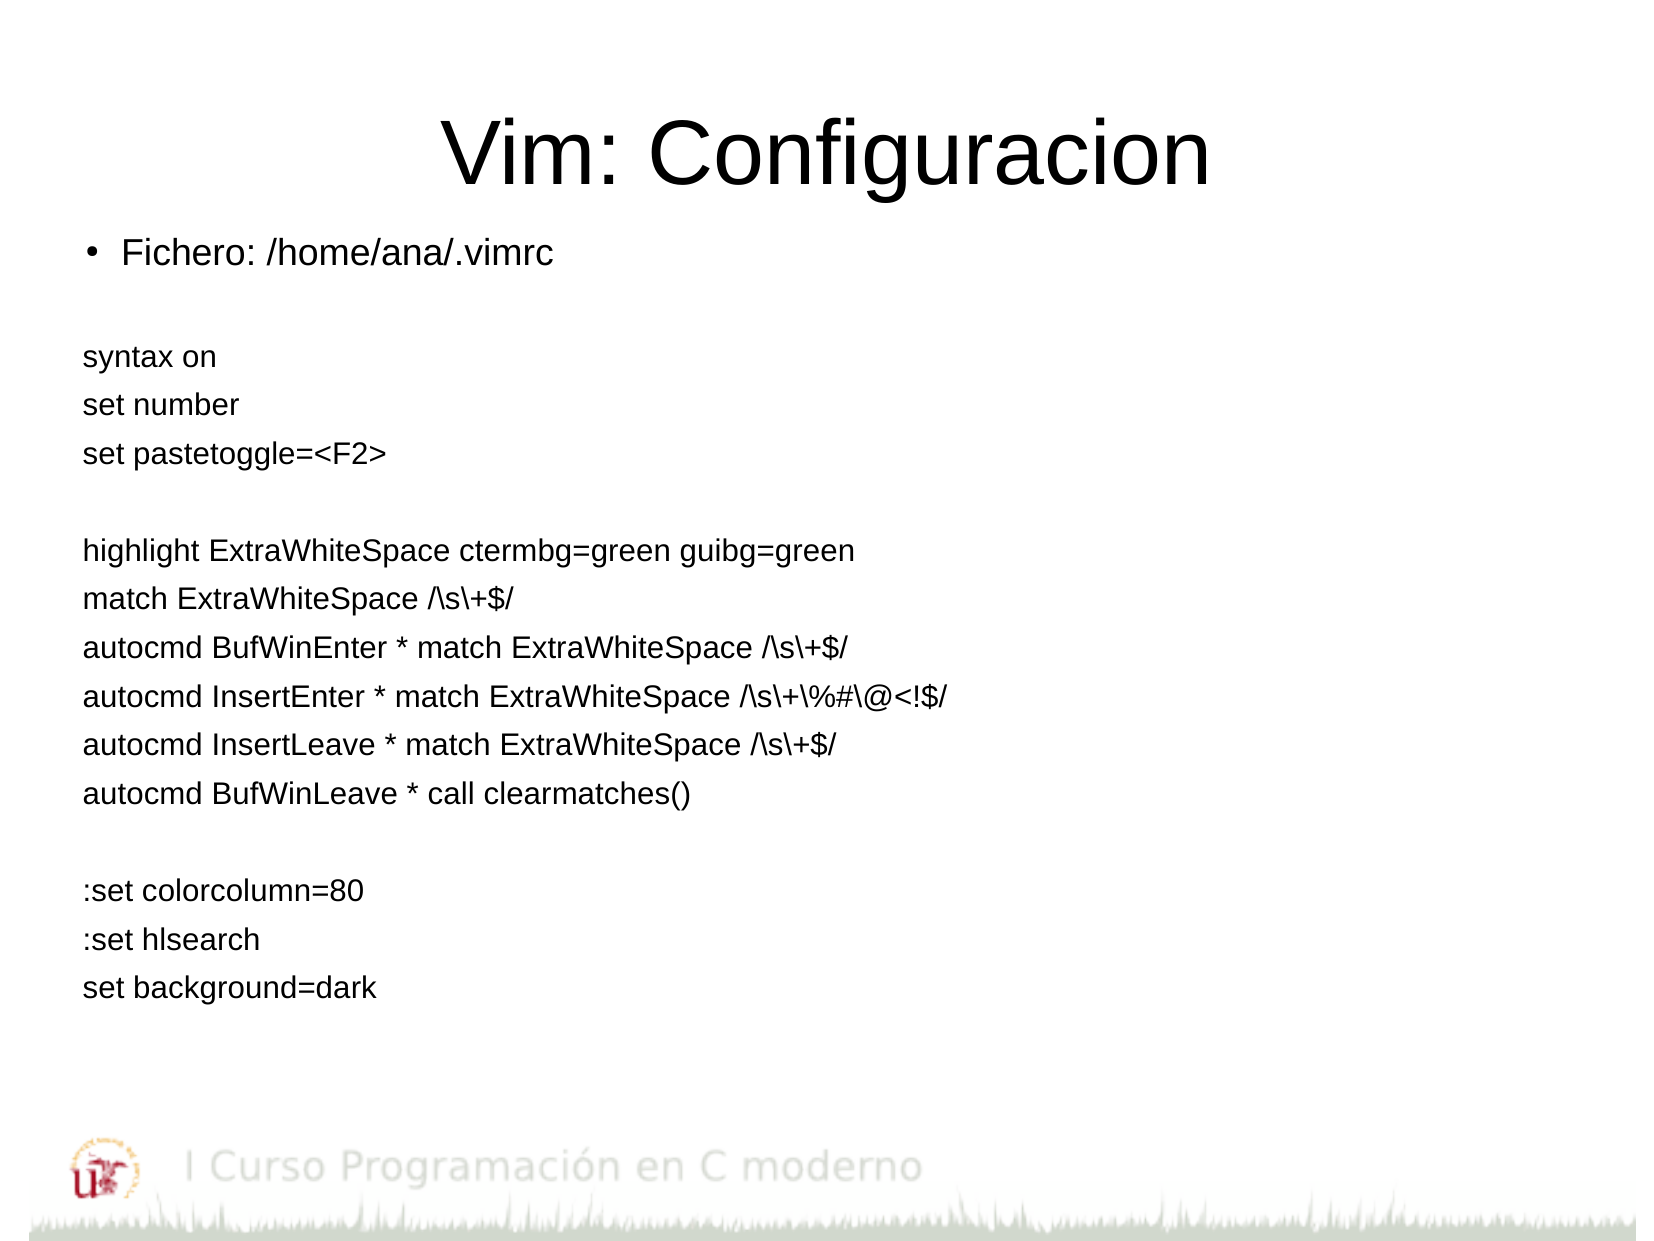

# Vim: Configuracion
Fichero: /home/ana/.vimrc
syntax on
set number
set pastetoggle=<F2>
highlight ExtraWhiteSpace ctermbg=green guibg=green
match ExtraWhiteSpace /\s\+$/
autocmd BufWinEnter * match ExtraWhiteSpace /\s\+$/
autocmd InsertEnter * match ExtraWhiteSpace /\s\+\%#\@<!$/
autocmd InsertLeave * match ExtraWhiteSpace /\s\+$/
autocmd BufWinLeave * call clearmatches()
:set colorcolumn=80
:set hlsearch
set background=dark